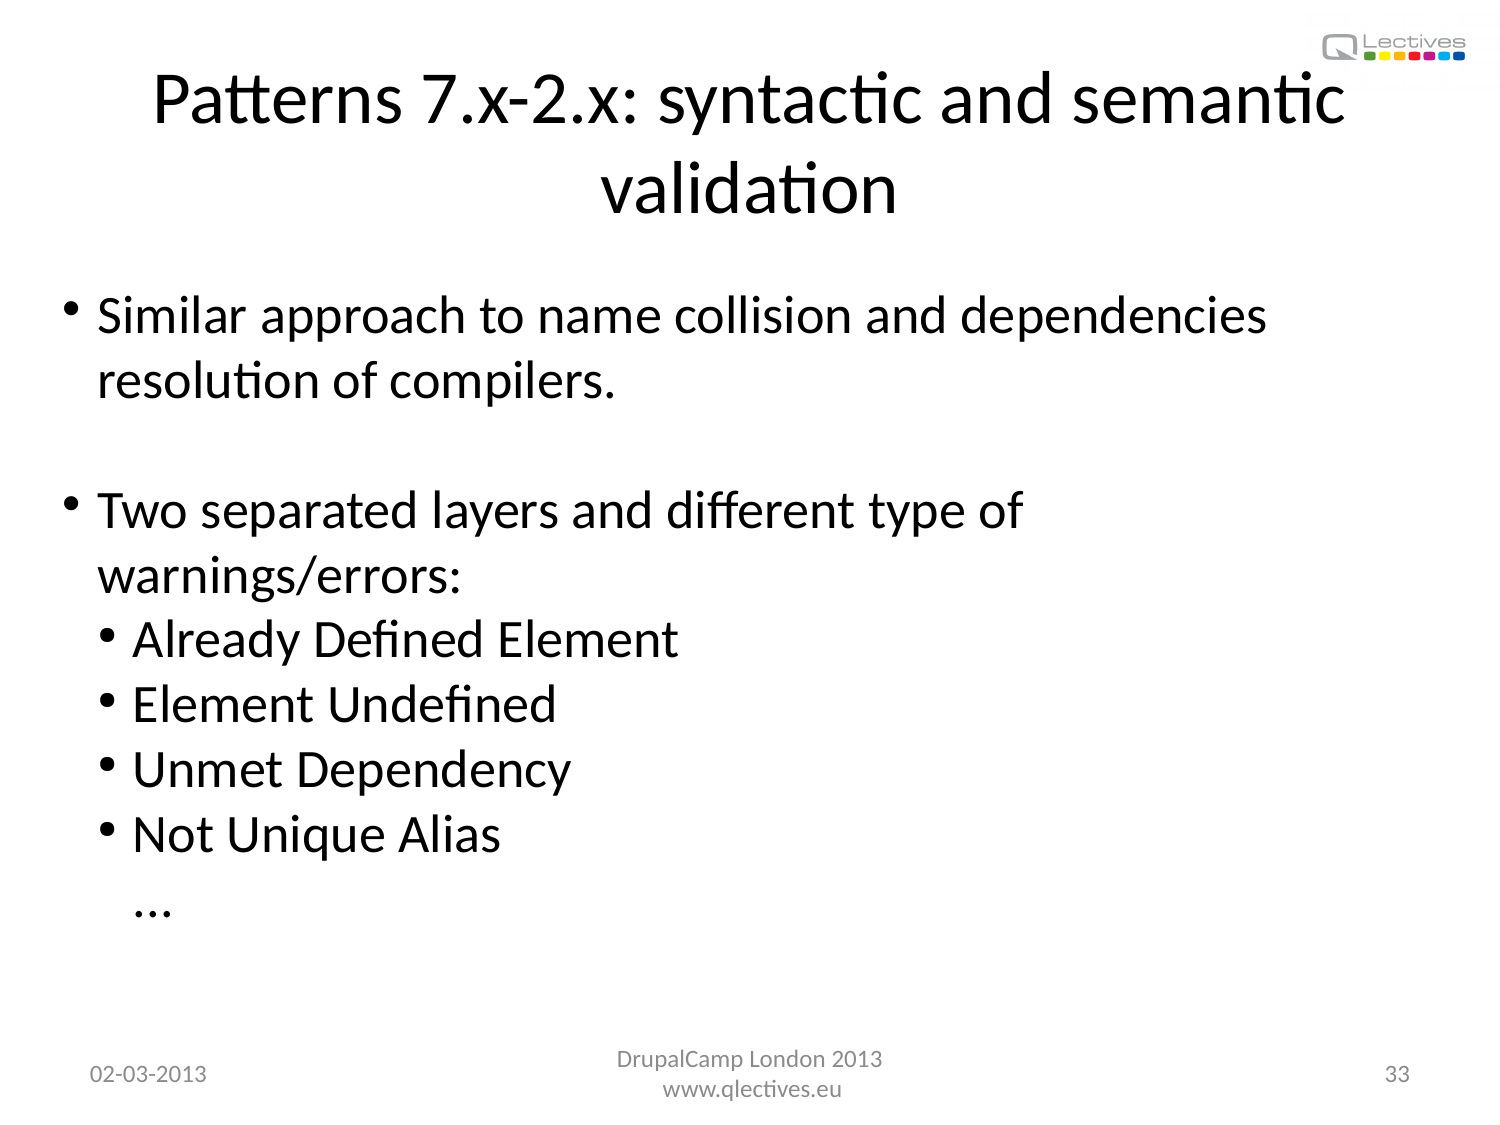

Patterns 7.x-2.x: syntactic and semantic validation
Similar approach to name collision and dependencies resolution of compilers.
Two separated layers and different type of warnings/errors:
Already Defined Element
Element Undefined
Unmet Dependency
Not Unique Alias
...
02-03-2013
DrupalCamp London 2013
 www.qlectives.eu